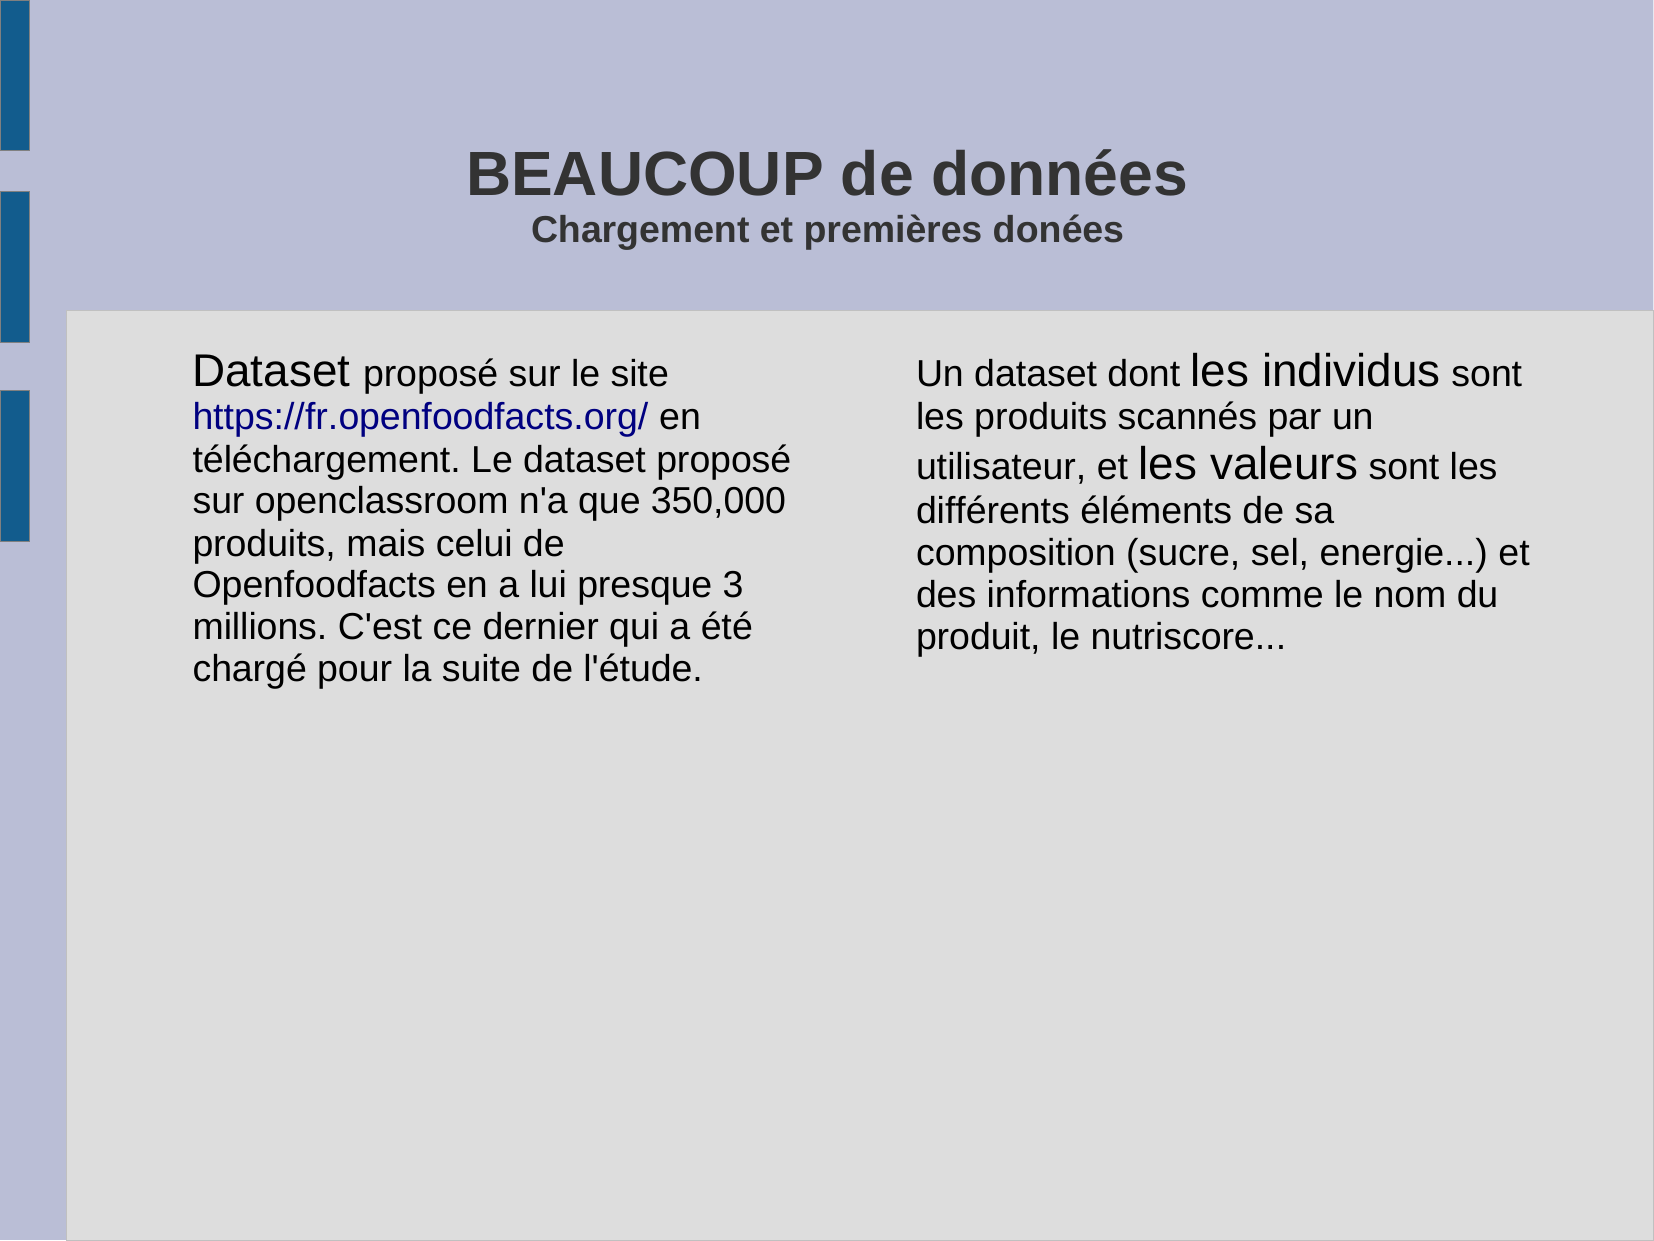

# BEAUCOUP de données Chargement et premières donées
Dataset proposé sur le site https://fr.openfoodfacts.org/ en téléchargement. Le dataset proposé sur openclassroom n'a que 350,000 produits, mais celui de Openfoodfacts en a lui presque 3 millions. C'est ce dernier qui a été chargé pour la suite de l'étude.
Un dataset dont les individus sont les produits scannés par un utilisateur, et les valeurs sont les différents éléments de sa composition (sucre, sel, energie...) et des informations comme le nom du produit, le nutriscore...